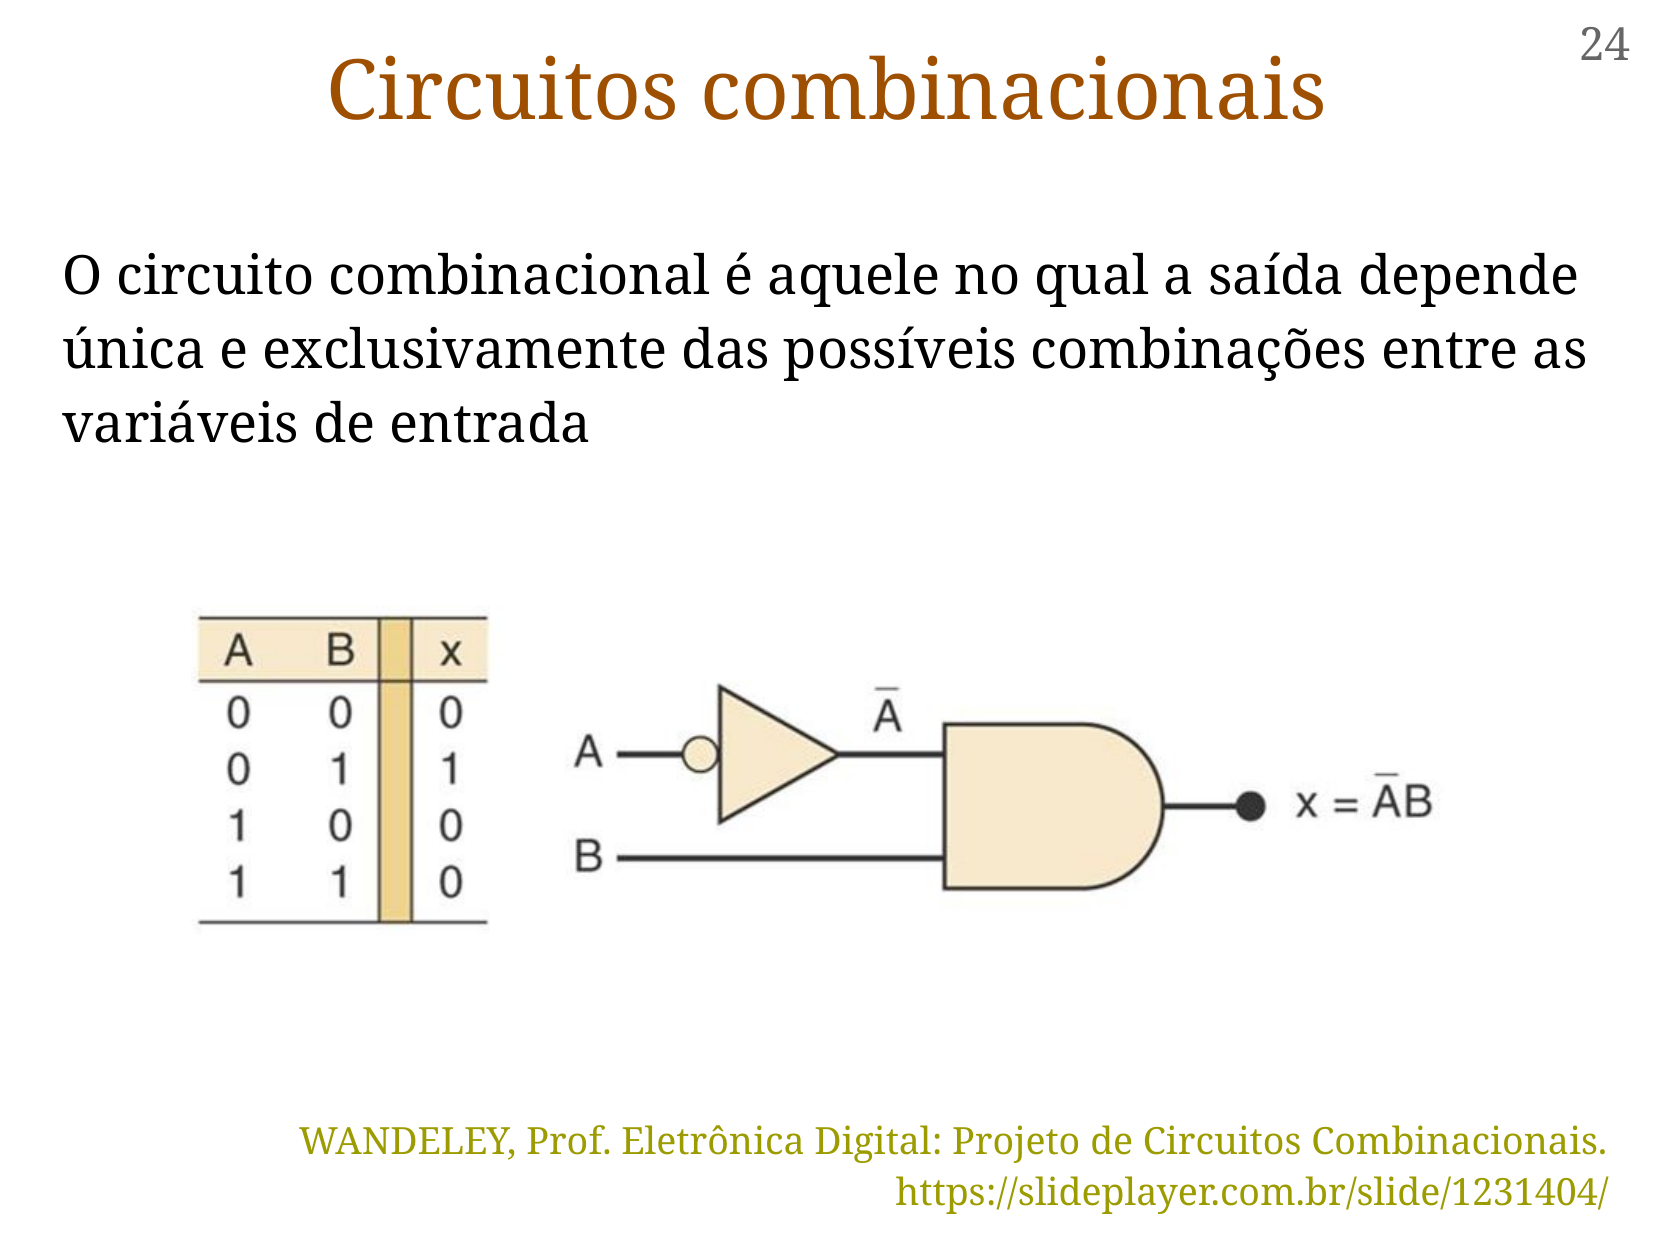

24
# Circuitos combinacionais
O circuito combinacional é aquele no qual a saída depende única e exclusivamente das possíveis combinações entre as variáveis de entrada
WANDELEY, Prof. Eletrônica Digital: Projeto de Circuitos Combinacionais. https://slideplayer.com.br/slide/1231404/